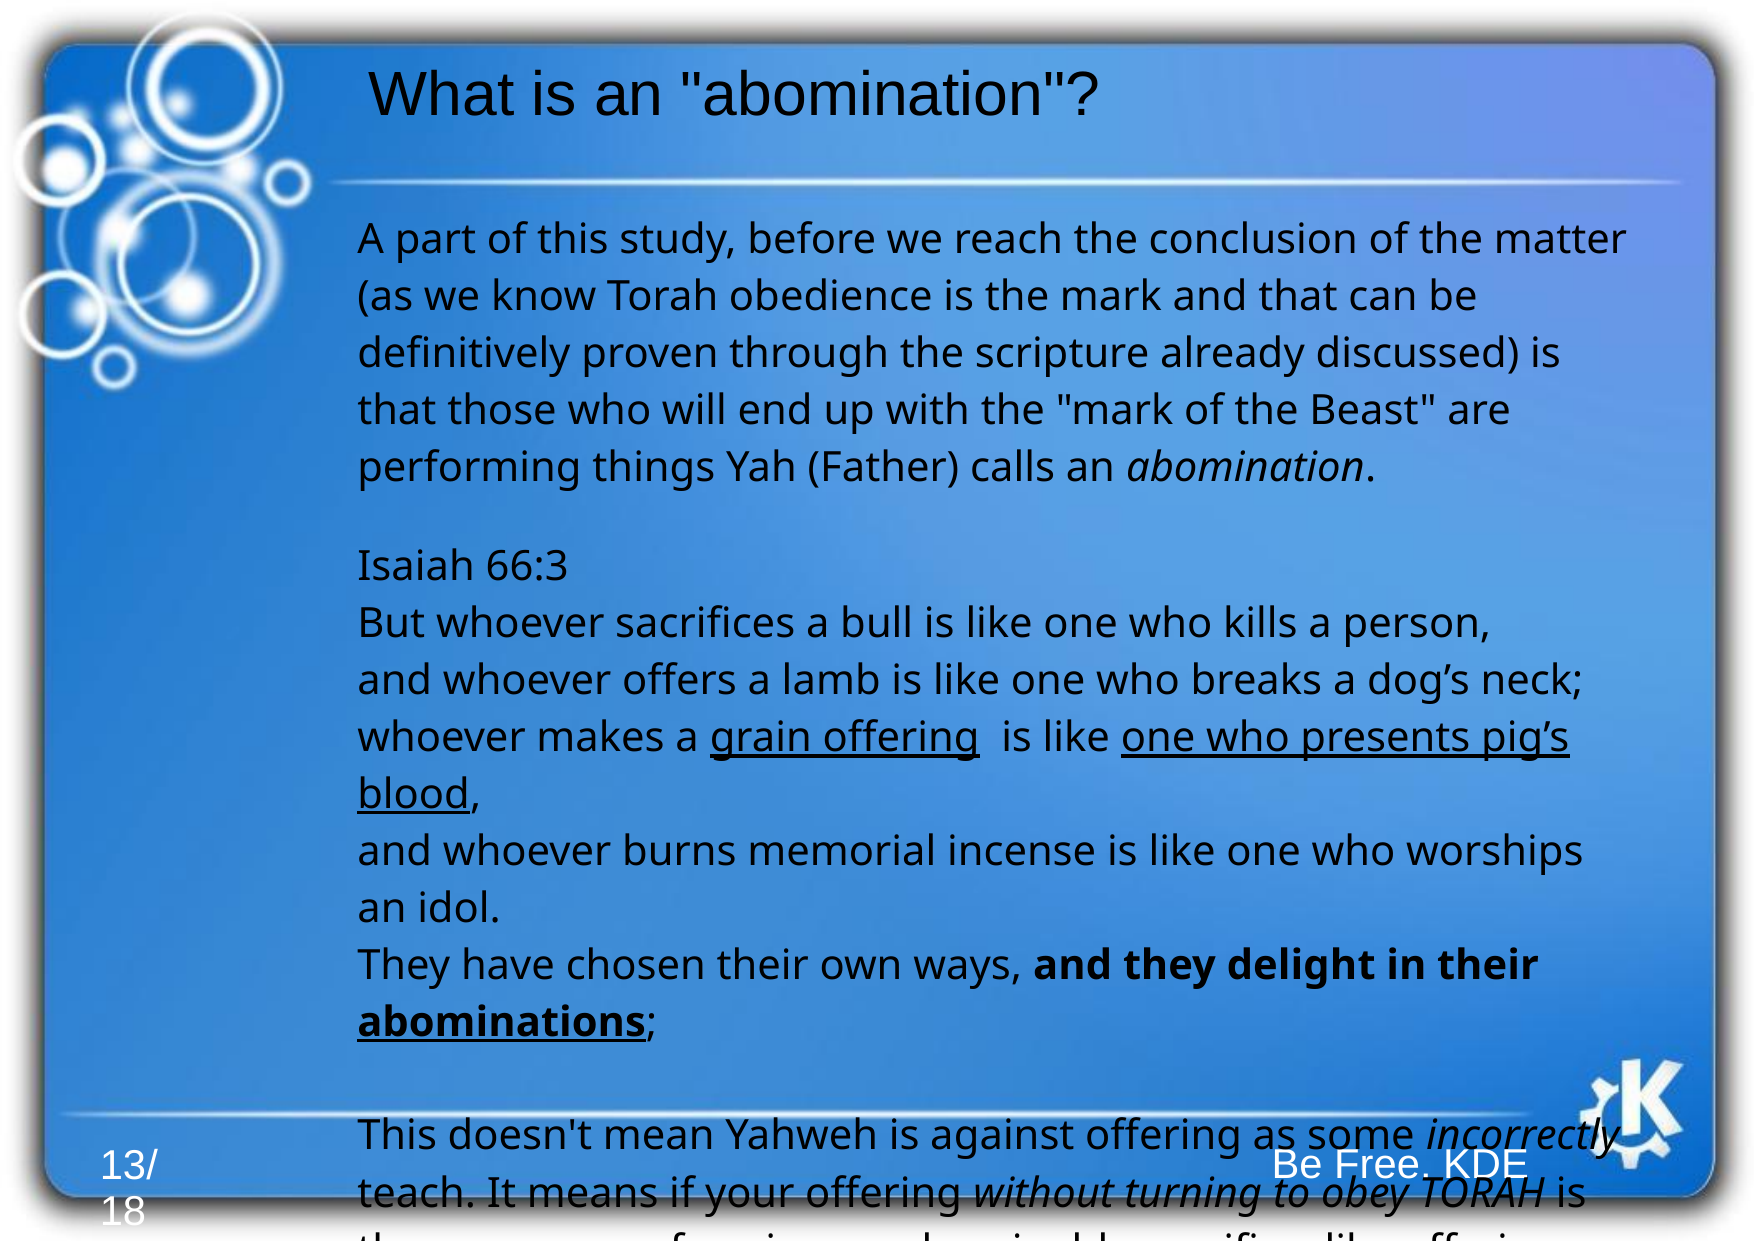

What is an "abomination"?
A part of this study, before we reach the conclusion of the matter (as we know Torah obedience is the mark and that can be definitively proven through the scripture already discussed) is that those who will end up with the "mark of the Beast" are performing things Yah (Father) calls an abomination.
Isaiah 66:3
But whoever sacrifices a bull is like one who kills a person,
and whoever offers a lamb is like one who breaks a dog’s neck;
whoever makes a grain offering is like one who presents pig’s blood,
and whoever burns memorial incense is like one who worships an idol.
They have chosen their own ways, and they delight in their abominations;
This doesn't mean Yahweh is against offering as some incorrectly teach. It means if your offering without turning to obey TORAH is the same as performing an abominable sacrifice, like offering the blood of a PIG. Yah doesn't want a mixture of pagan sacrifice and Torah obedience. Is Yah against ALL offering, including the wave and sheath of Sukkot? (grain offering)?